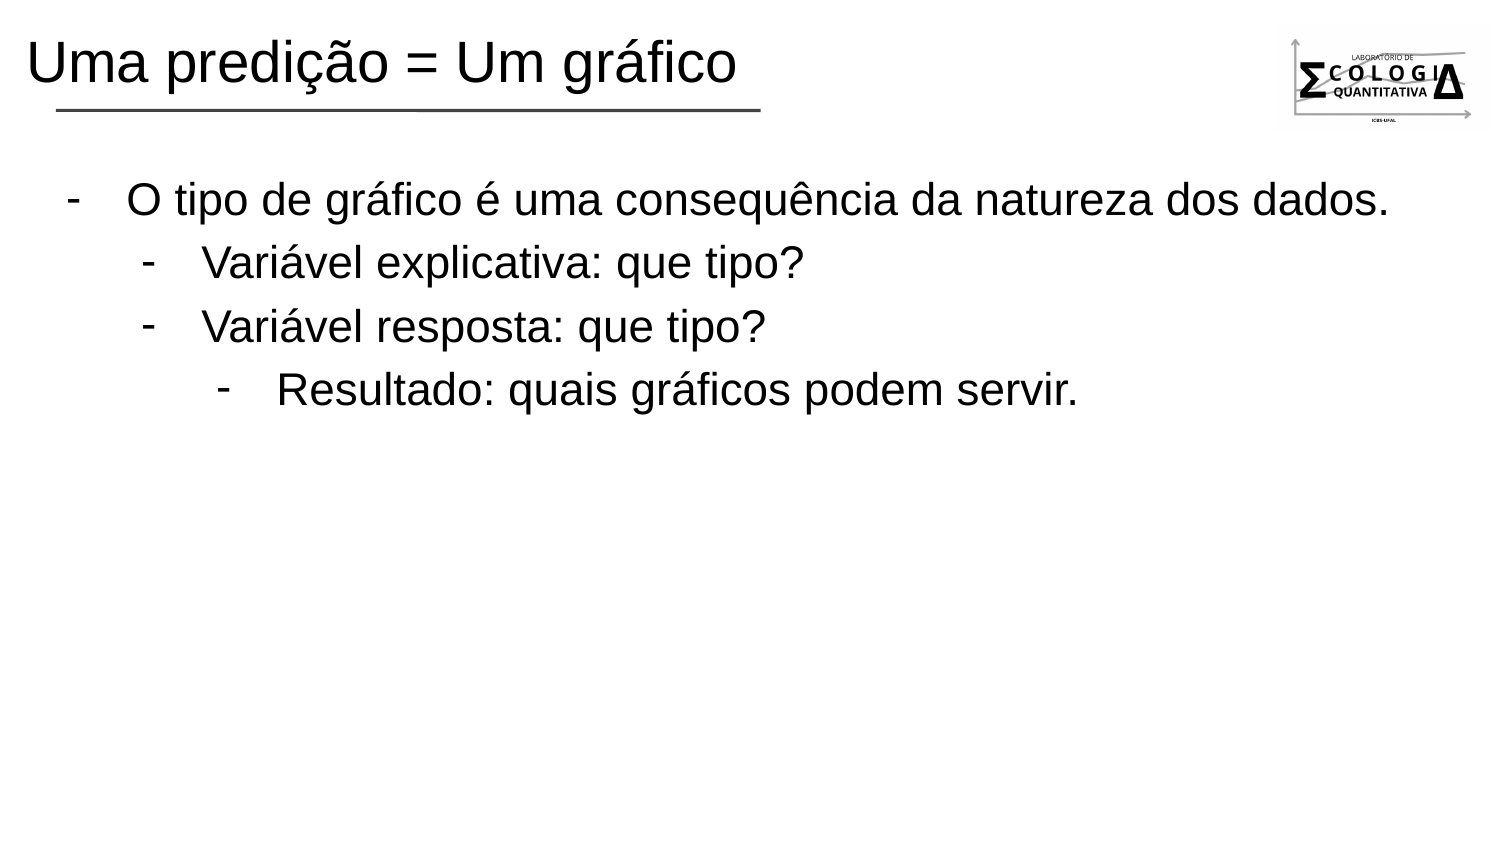

Uma predição = Um gráfico
O tipo de gráfico é uma consequência da natureza dos dados.
Variável explicativa: que tipo?
Variável resposta: que tipo?
Resultado: quais gráficos podem servir.